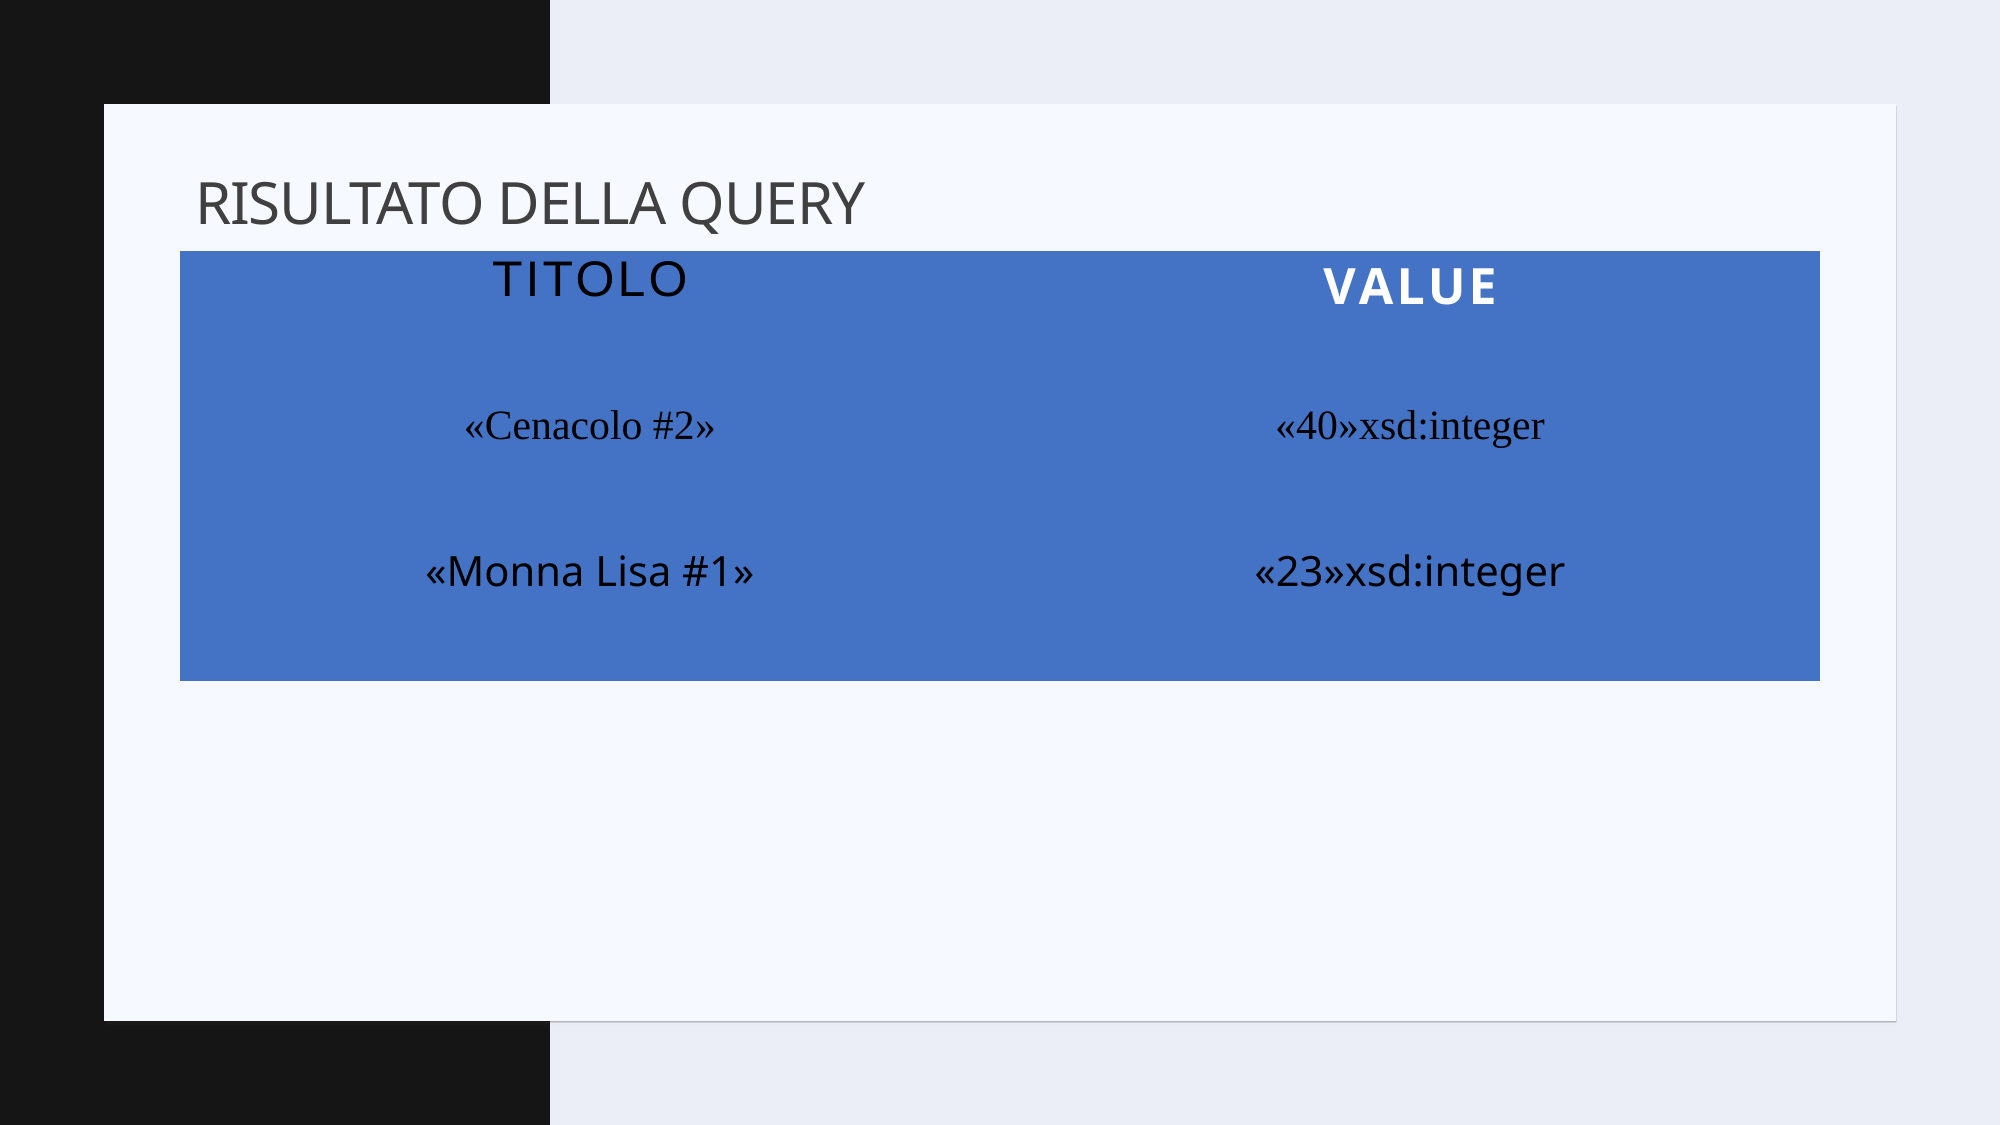

# Risultato della query
| titolo | Value |
| --- | --- |
| «Cenacolo #2» | «40»xsd:integer |
| «Monna Lisa #1» | «23»xsd:integer |